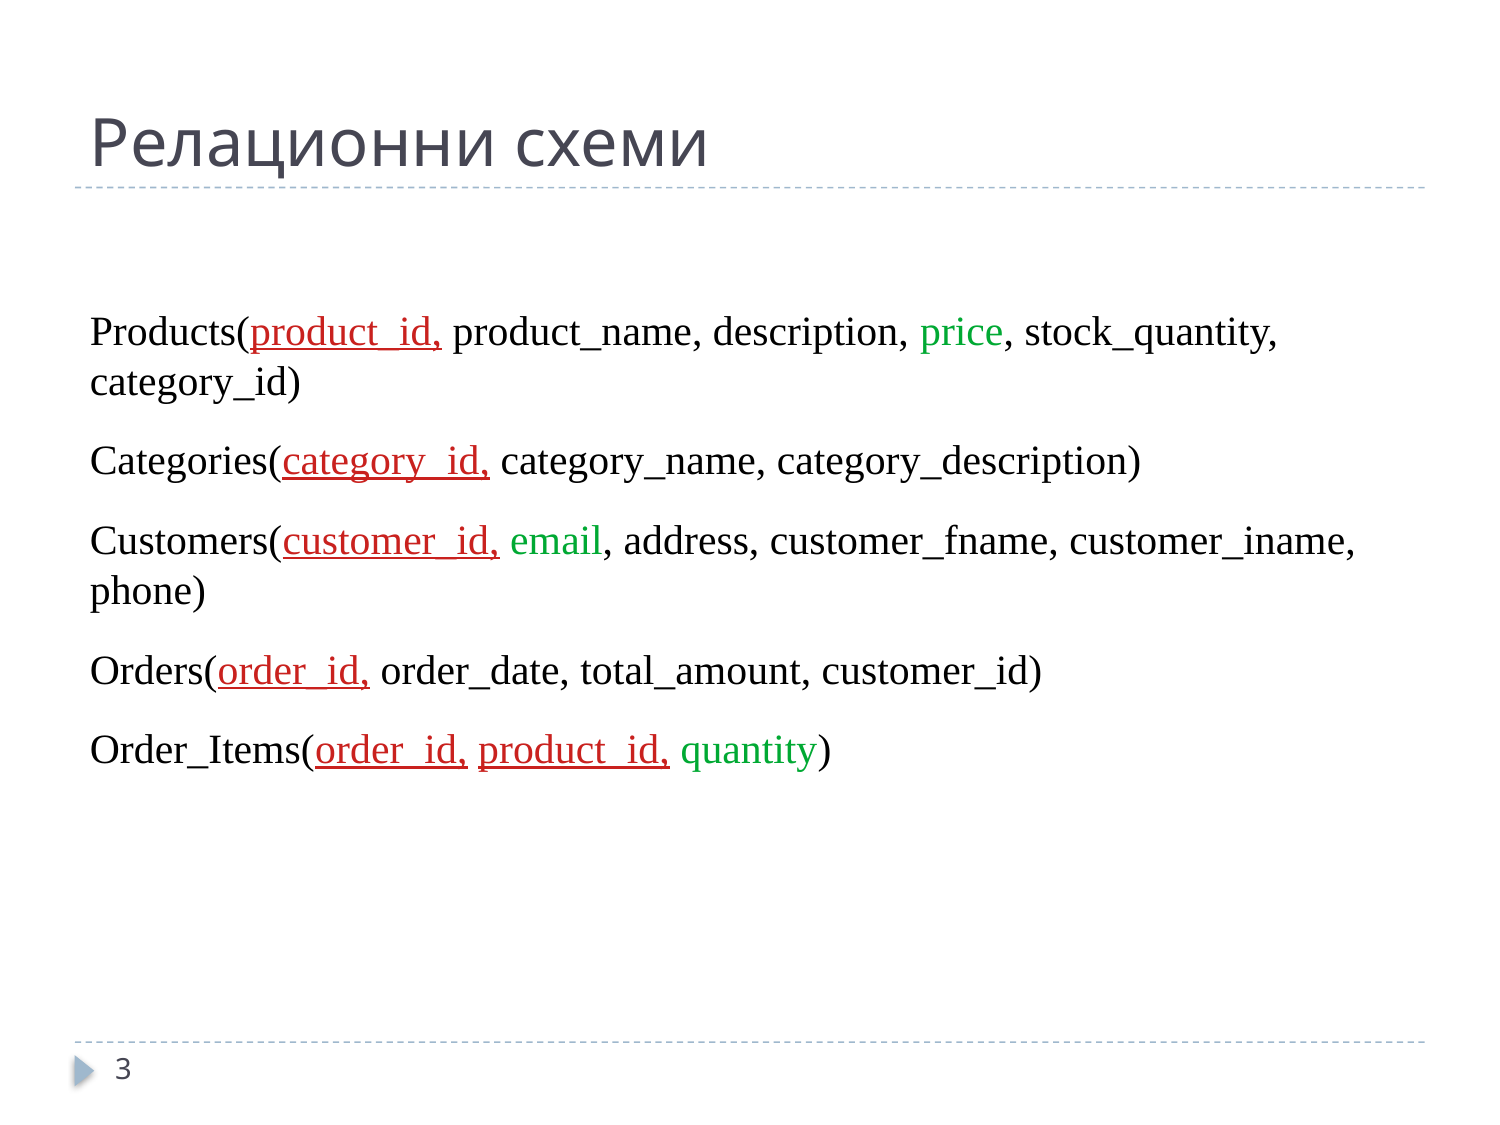

# Релационни схеми
Products(product_id, product_name, description, price, stock_quantity, category_id)
Categories(category_id, category_name, category_description)
Customers(customer_id, email, address, customer_fname, customer_iname, phone)
Orders(order_id, order_date, total_amount, customer_id)
Order_Items(order_id, product_id, quantity)
3